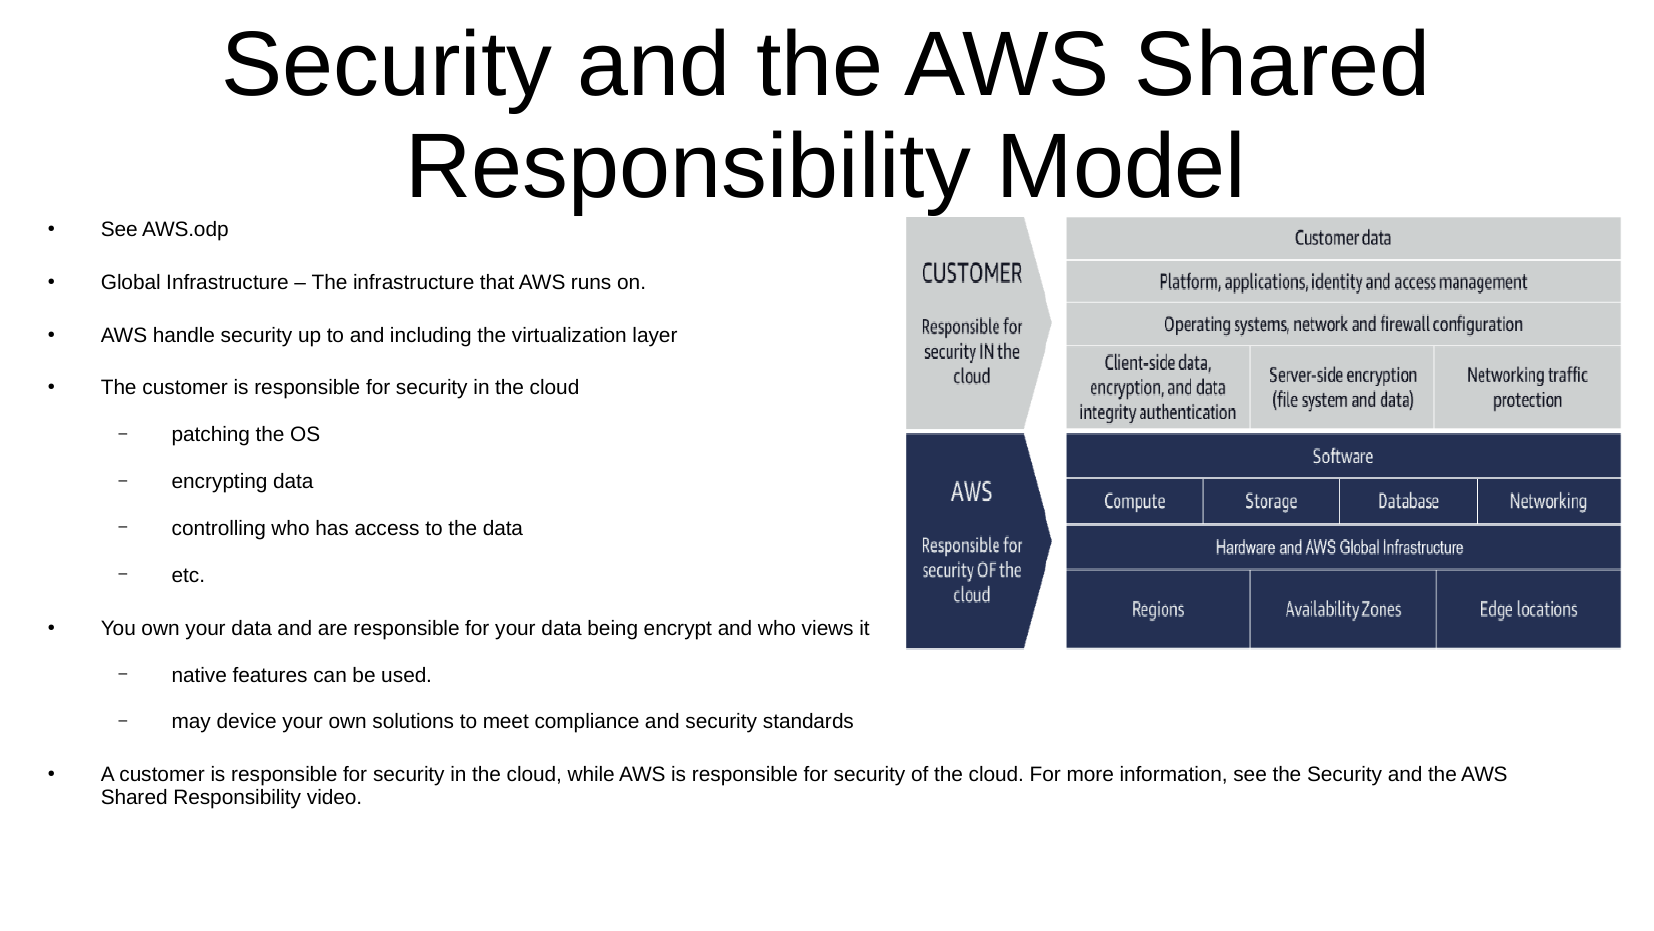

# Security and the AWS Shared Responsibility Model
See AWS.odp
Global Infrastructure – The infrastructure that AWS runs on.
AWS handle security up to and including the virtualization layer
The customer is responsible for security in the cloud
patching the OS
encrypting data
controlling who has access to the data
etc.
You own your data and are responsible for your data being encrypt and who views it
native features can be used.
may device your own solutions to meet compliance and security standards
A customer is responsible for security in the cloud, while AWS is responsible for security of the cloud. For more information, see the Security and the AWS Shared Responsibility video.